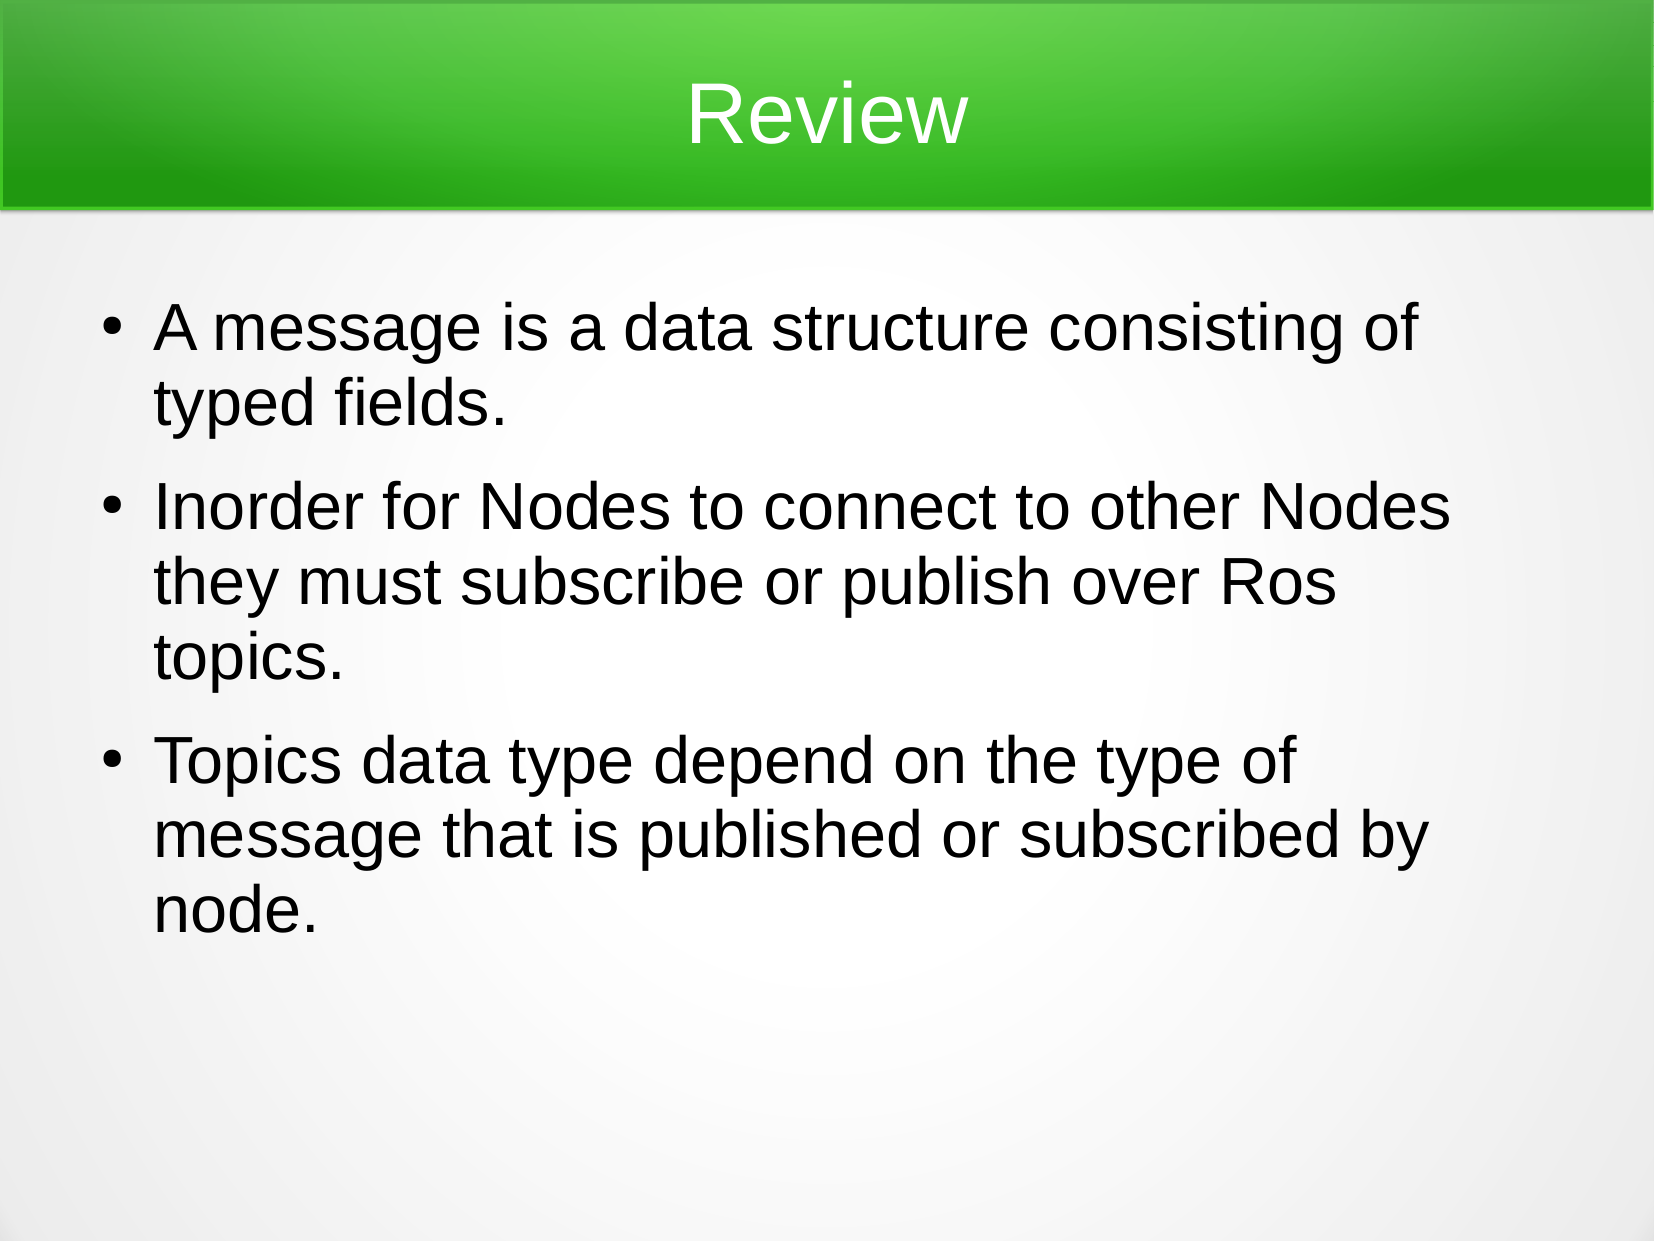

# Review
A message is a data structure consisting of typed fields.
Inorder for Nodes to connect to other Nodes they must subscribe or publish over Ros topics.
Topics data type depend on the type of message that is published or subscribed by node.